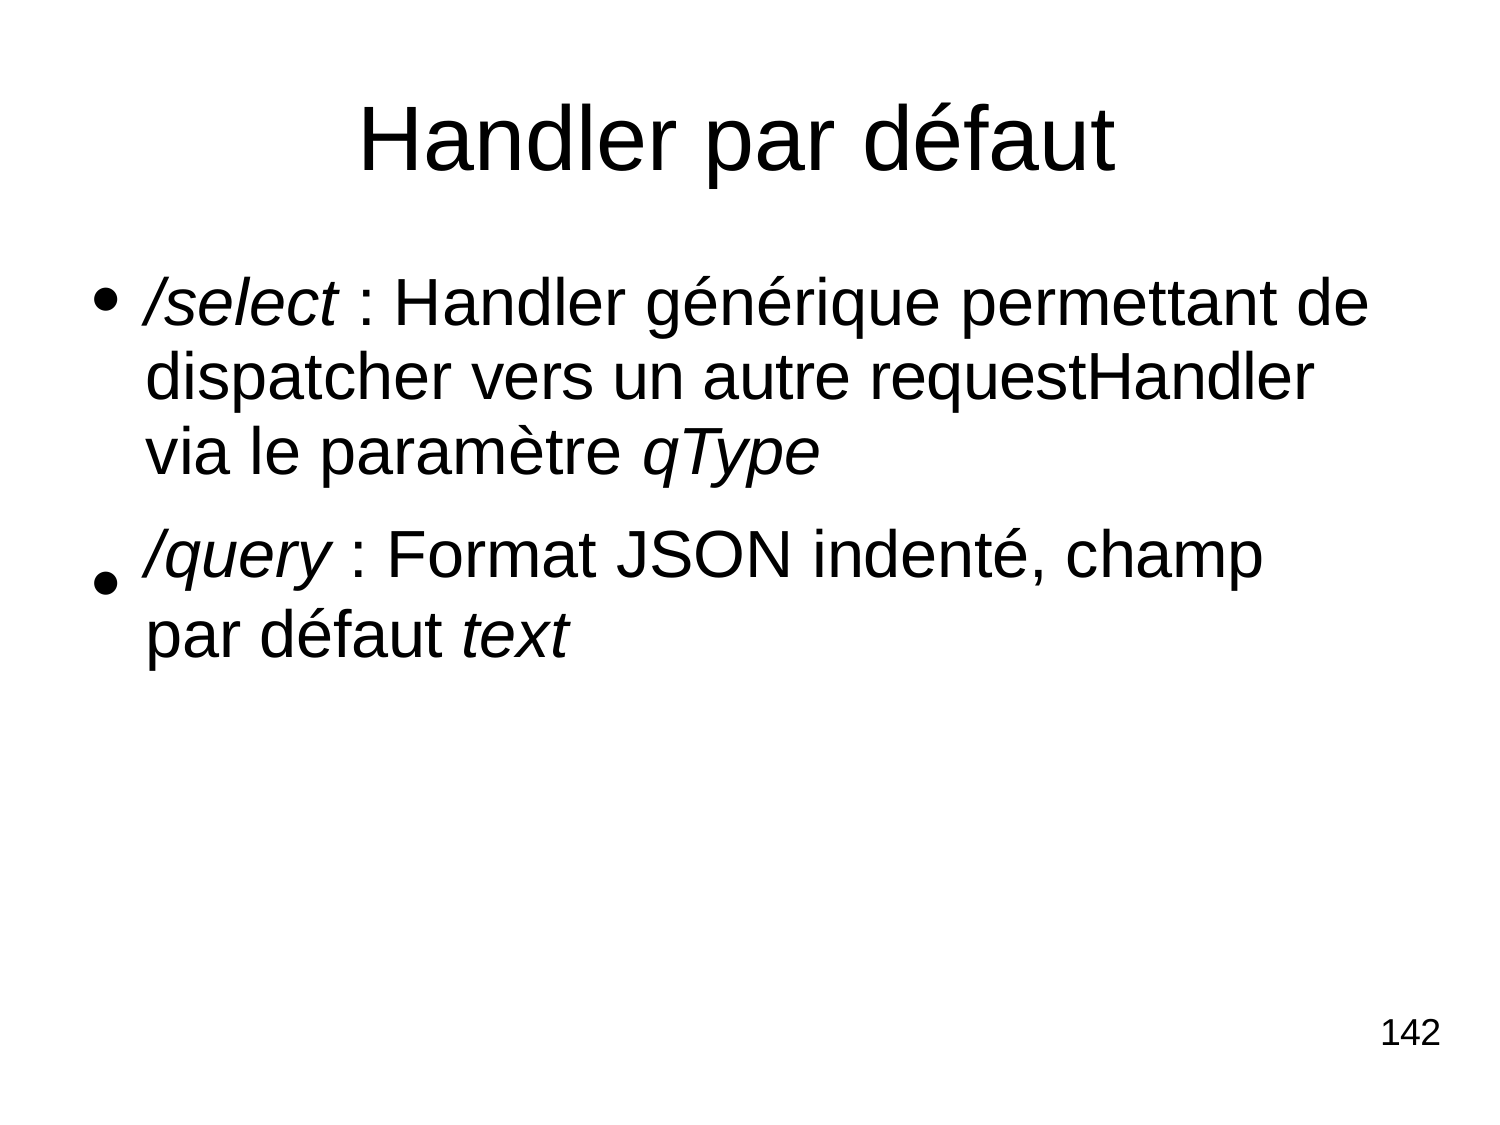

# Handler par défaut
/select : Handler générique permettant de dispatcher vers un autre requestHandler via le paramètre qType
/query : Format JSON indenté, champ par défaut text
●
●
142